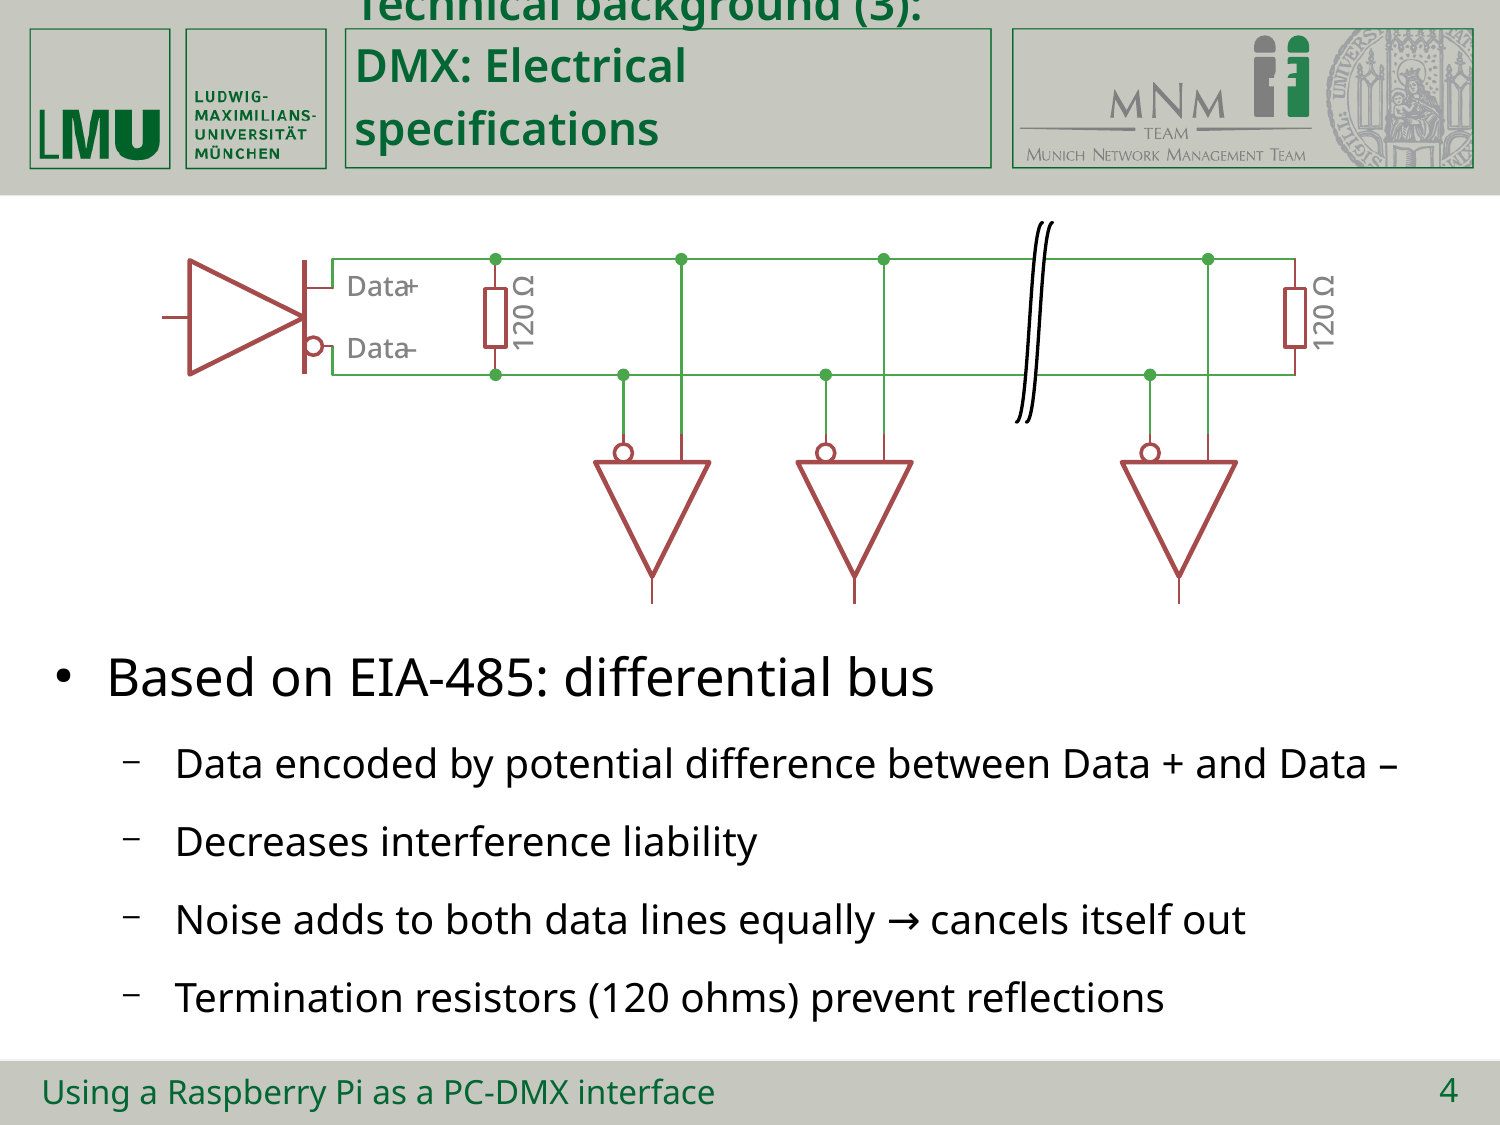

# Technical background (3): DMX: Electrical specifications
Based on EIA-485: differential bus
Data encoded by potential difference between Data + and Data –
Decreases interference liability
Noise adds to both data lines equally → cancels itself out
Termination resistors (120 ohms) prevent reflections
PC-DMX interface with Raspberry Pi
4